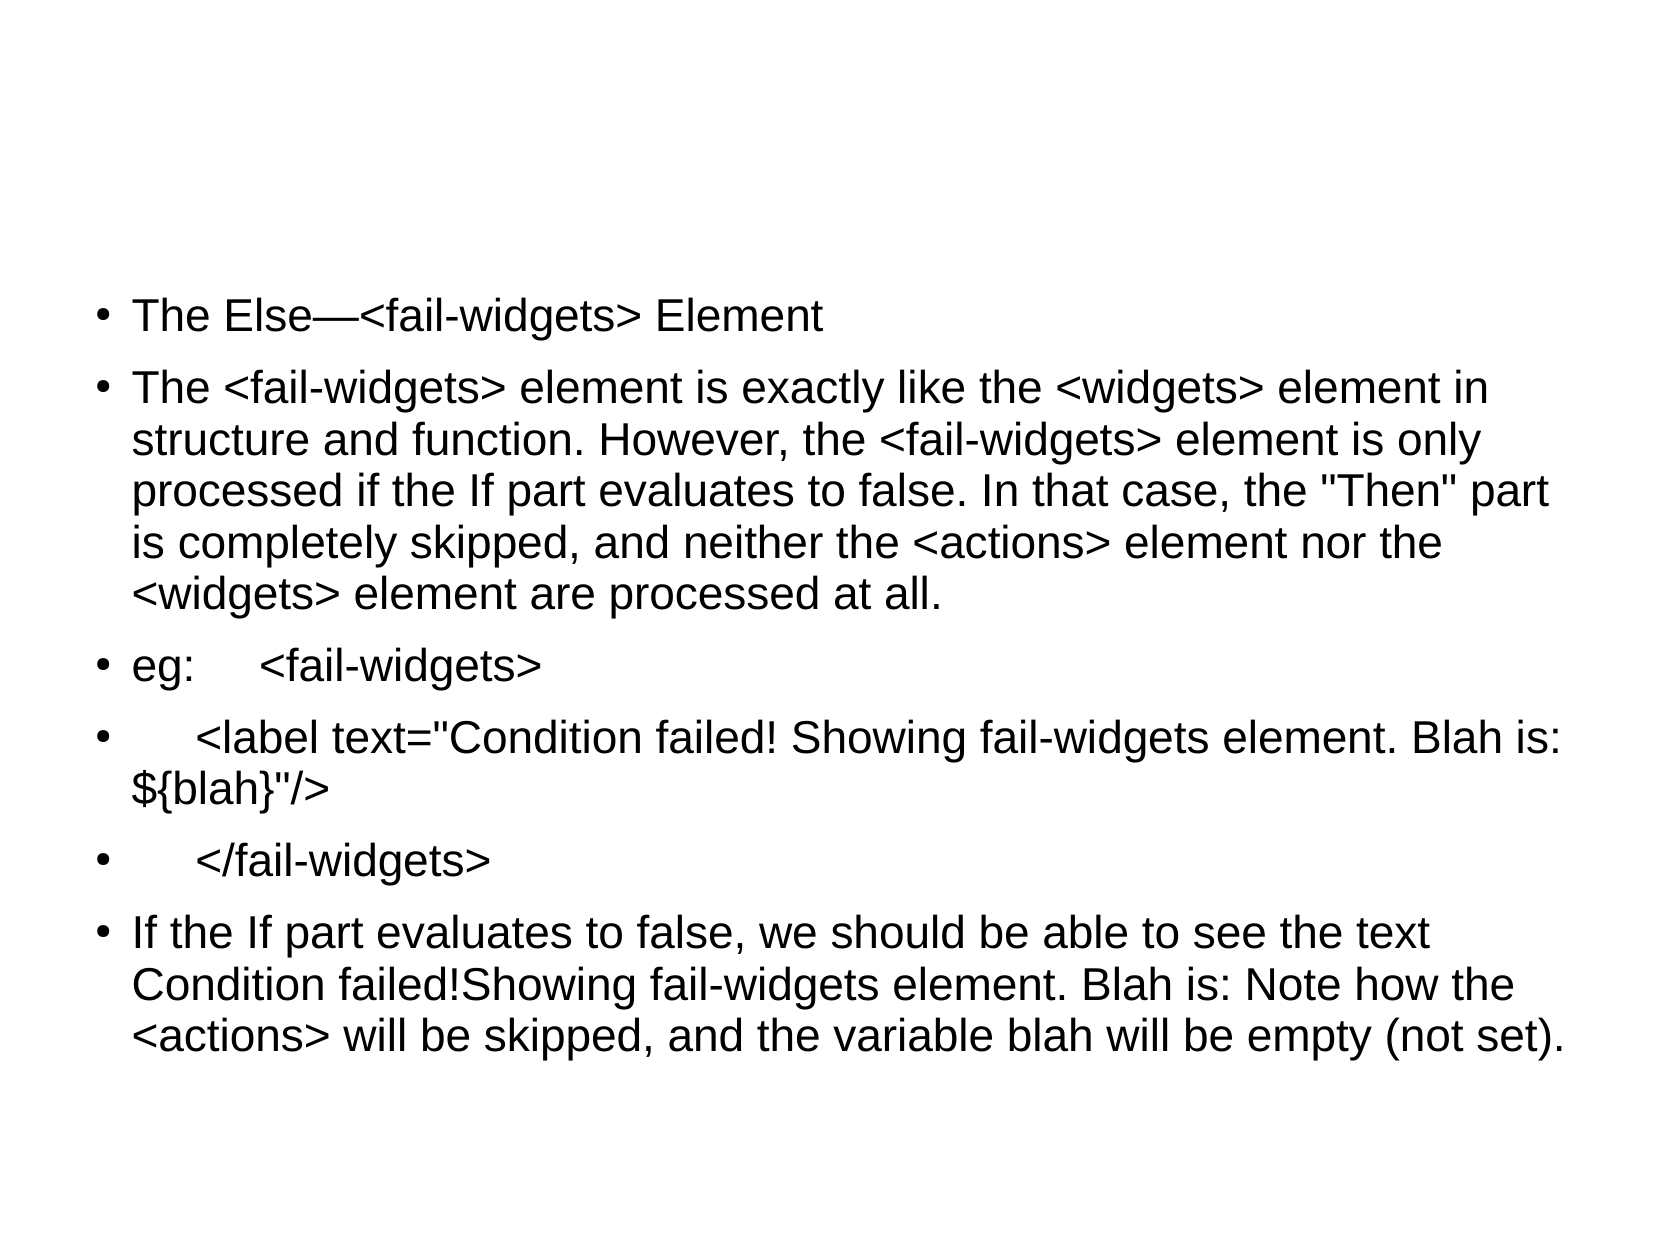

# The Else—<fail-widgets> Element
The <fail-widgets> element is exactly like the <widgets> element in structure and function. However, the <fail-widgets> element is only processed if the If part evaluates to false. In that case, the "Then" part is completely skipped, and neither the <actions> element nor the <widgets> element are processed at all.
eg: <fail-widgets>
 <label text="Condition failed! Showing fail-widgets element. Blah is: ${blah}"/>
 </fail-widgets>
If the If part evaluates to false, we should be able to see the text Condition failed!Showing fail-widgets element. Blah is: Note how the <actions> will be skipped, and the variable blah will be empty (not set).